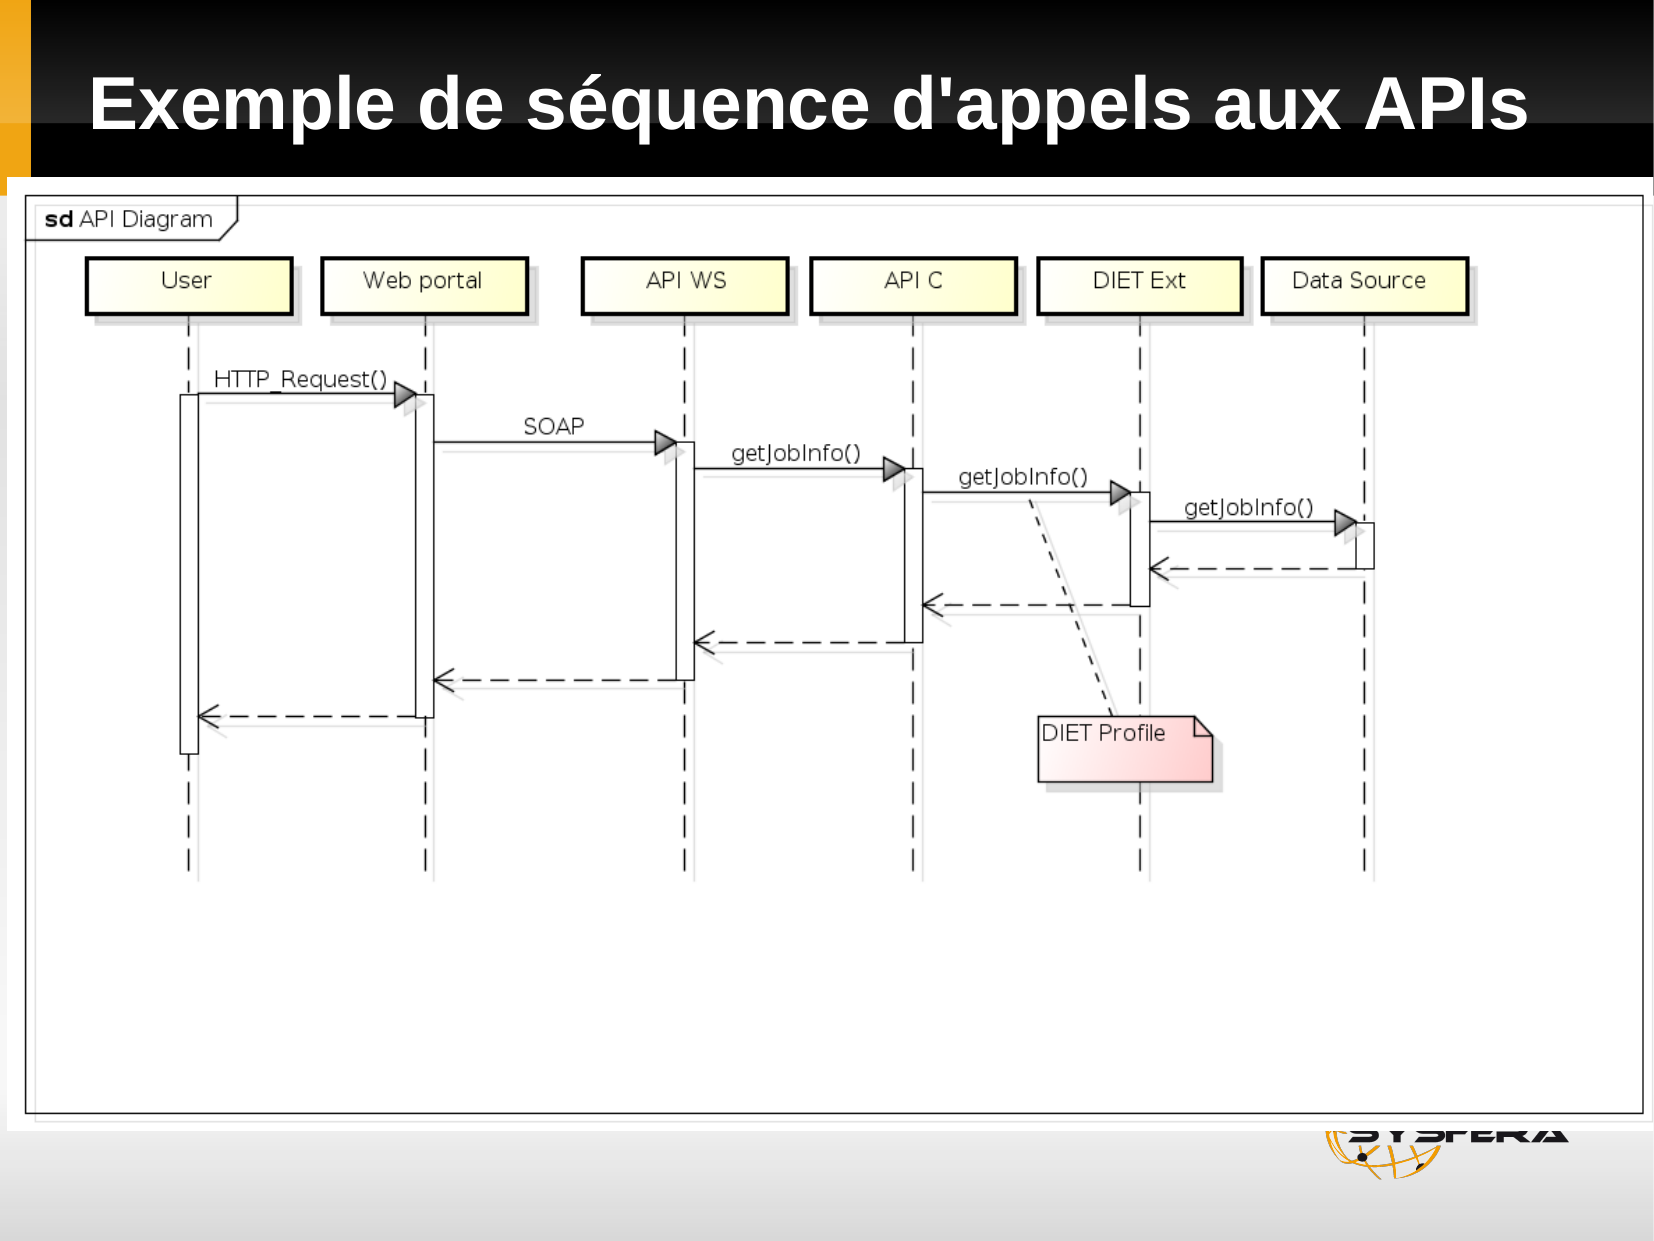

# Exemple de séquence d'appels aux APIs